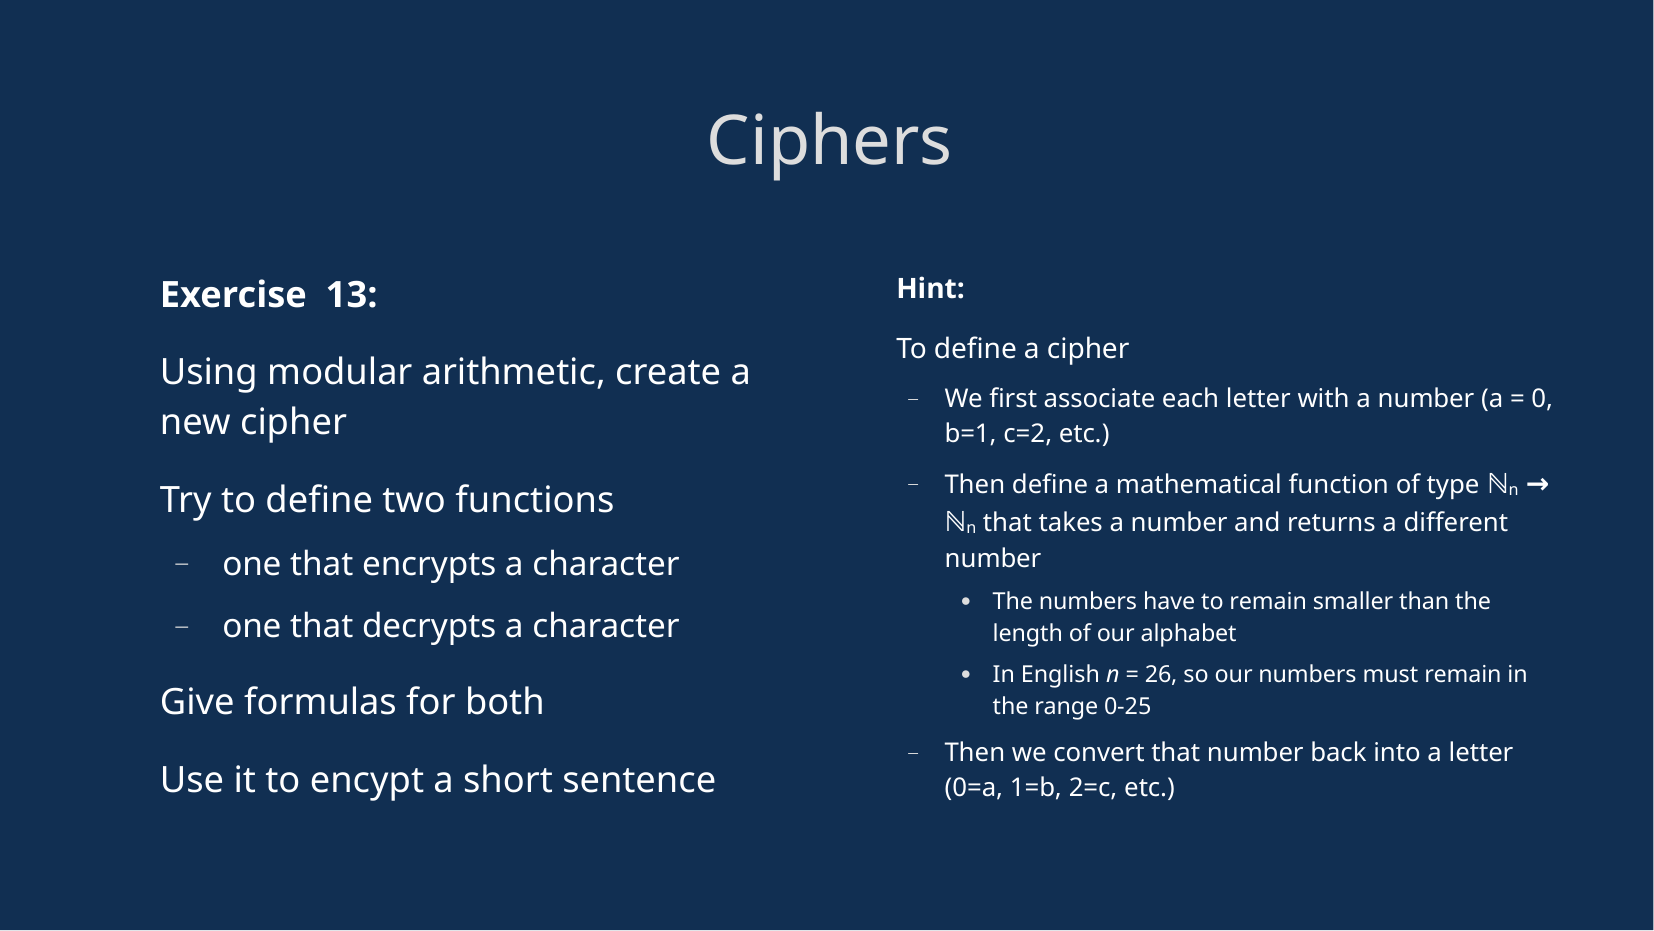

# Ciphers
Exercise 13:
Using modular arithmetic, create a new cipher
Try to define two functions
one that encrypts a character
one that decrypts a character
Give formulas for both
Use it to encypt a short sentence
Hint:
To define a cipher
We first associate each letter with a number (a = 0, b=1, c=2, etc.)
Then define a mathematical function of type ℕn → ℕn that takes a number and returns a different number
The numbers have to remain smaller than the length of our alphabet
In English n = 26, so our numbers must remain in the range 0-25
Then we convert that number back into a letter (0=a, 1=b, 2=c, etc.)